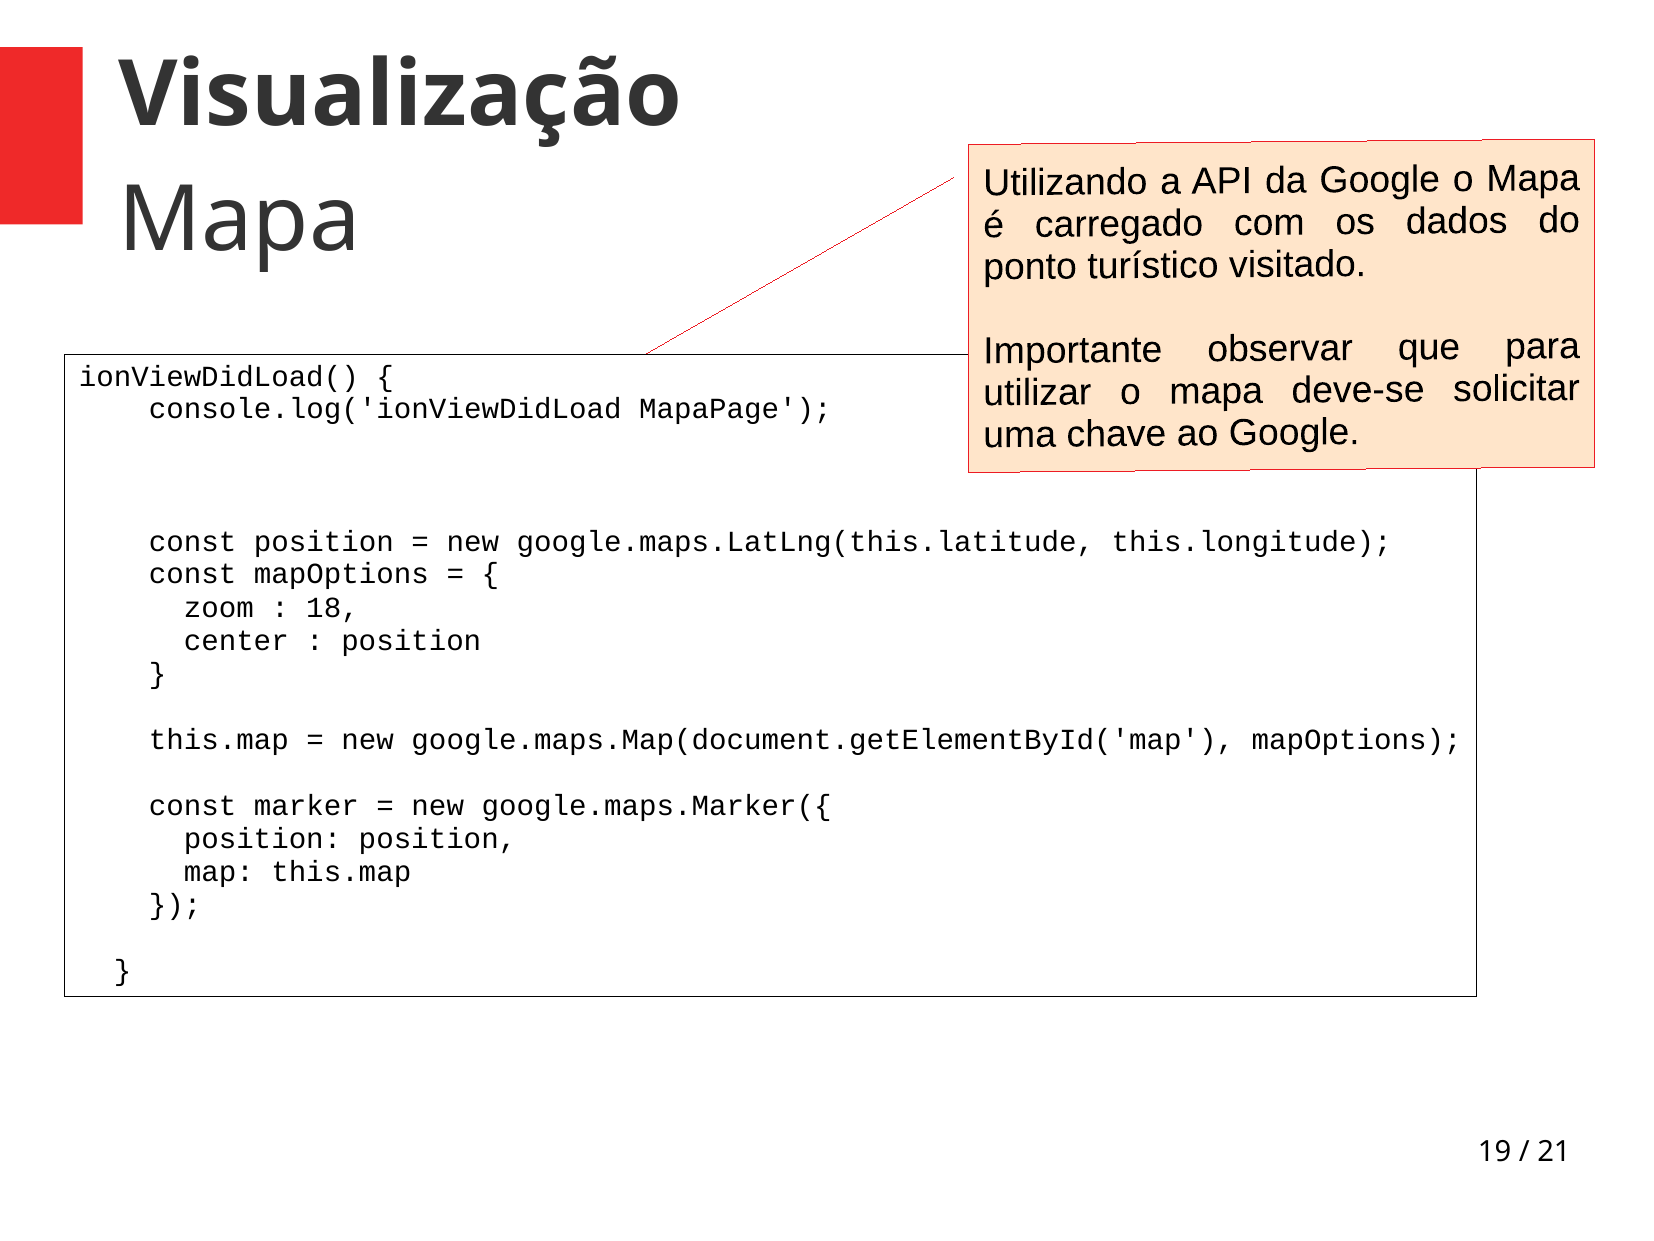

# Visualização Mapa
Utilizando a API da Google o Mapa é carregado com os dados do ponto turístico visitado.
Importante observar que para utilizar o mapa deve-se solicitar uma chave ao Google.
ionViewDidLoad() {
 console.log('ionViewDidLoad MapaPage');
 const position = new google.maps.LatLng(this.latitude, this.longitude);
 const mapOptions = {
 zoom : 18,
 center : position
 }
 this.map = new google.maps.Map(document.getElementById('map'), mapOptions);
 const marker = new google.maps.Marker({
 position: position,
 map: this.map
 });
 }
19